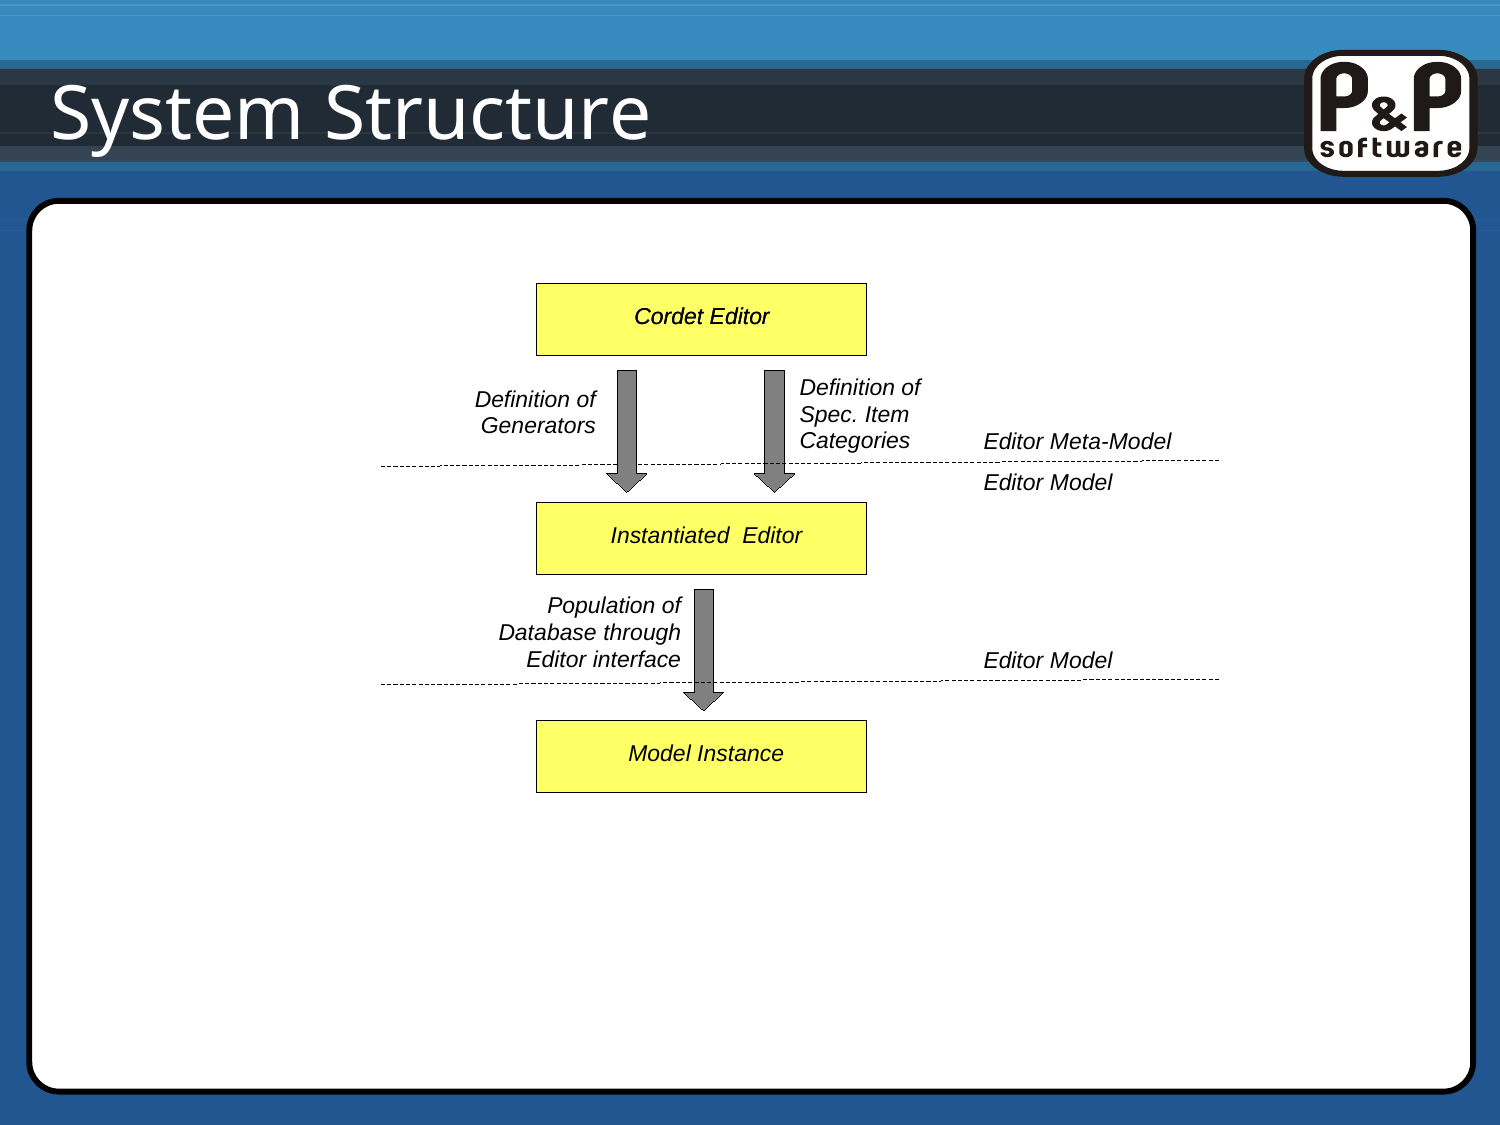

# System Structure
Cordet Editor
Cordet Editor
Definition of
Spec. Item
Categories
Definition of
Generators
Editor Meta-Model
Editor Model
Instantiated Editor
Population of
Database through
Editor interface
Editor Model
Model Instance